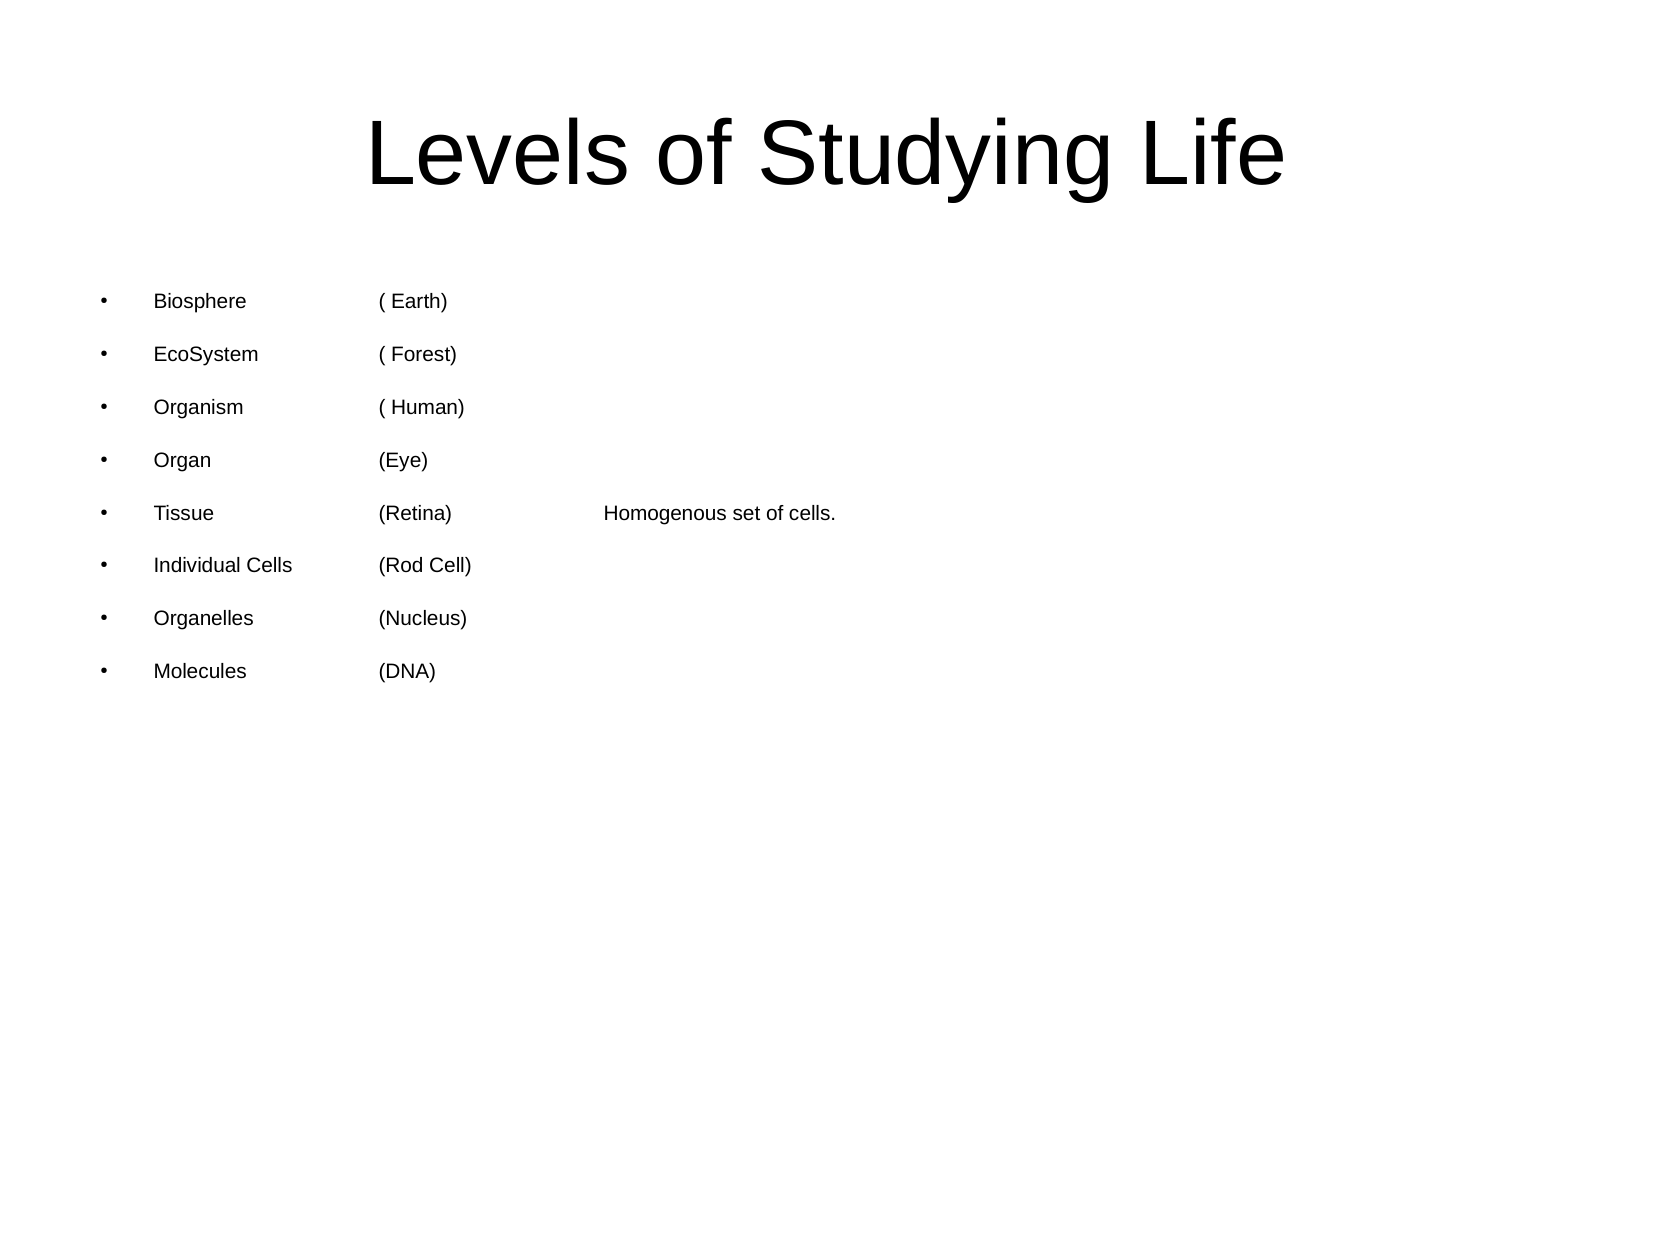

# Levels of Studying Life
Biosphere		( Earth)
EcoSystem		( Forest)
Organism		( Human)
Organ			(Eye)
Tissue			(Retina)			Homogenous set of cells.
Individual Cells		(Rod Cell)
Organelles		(Nucleus)
Molecules		(DNA)